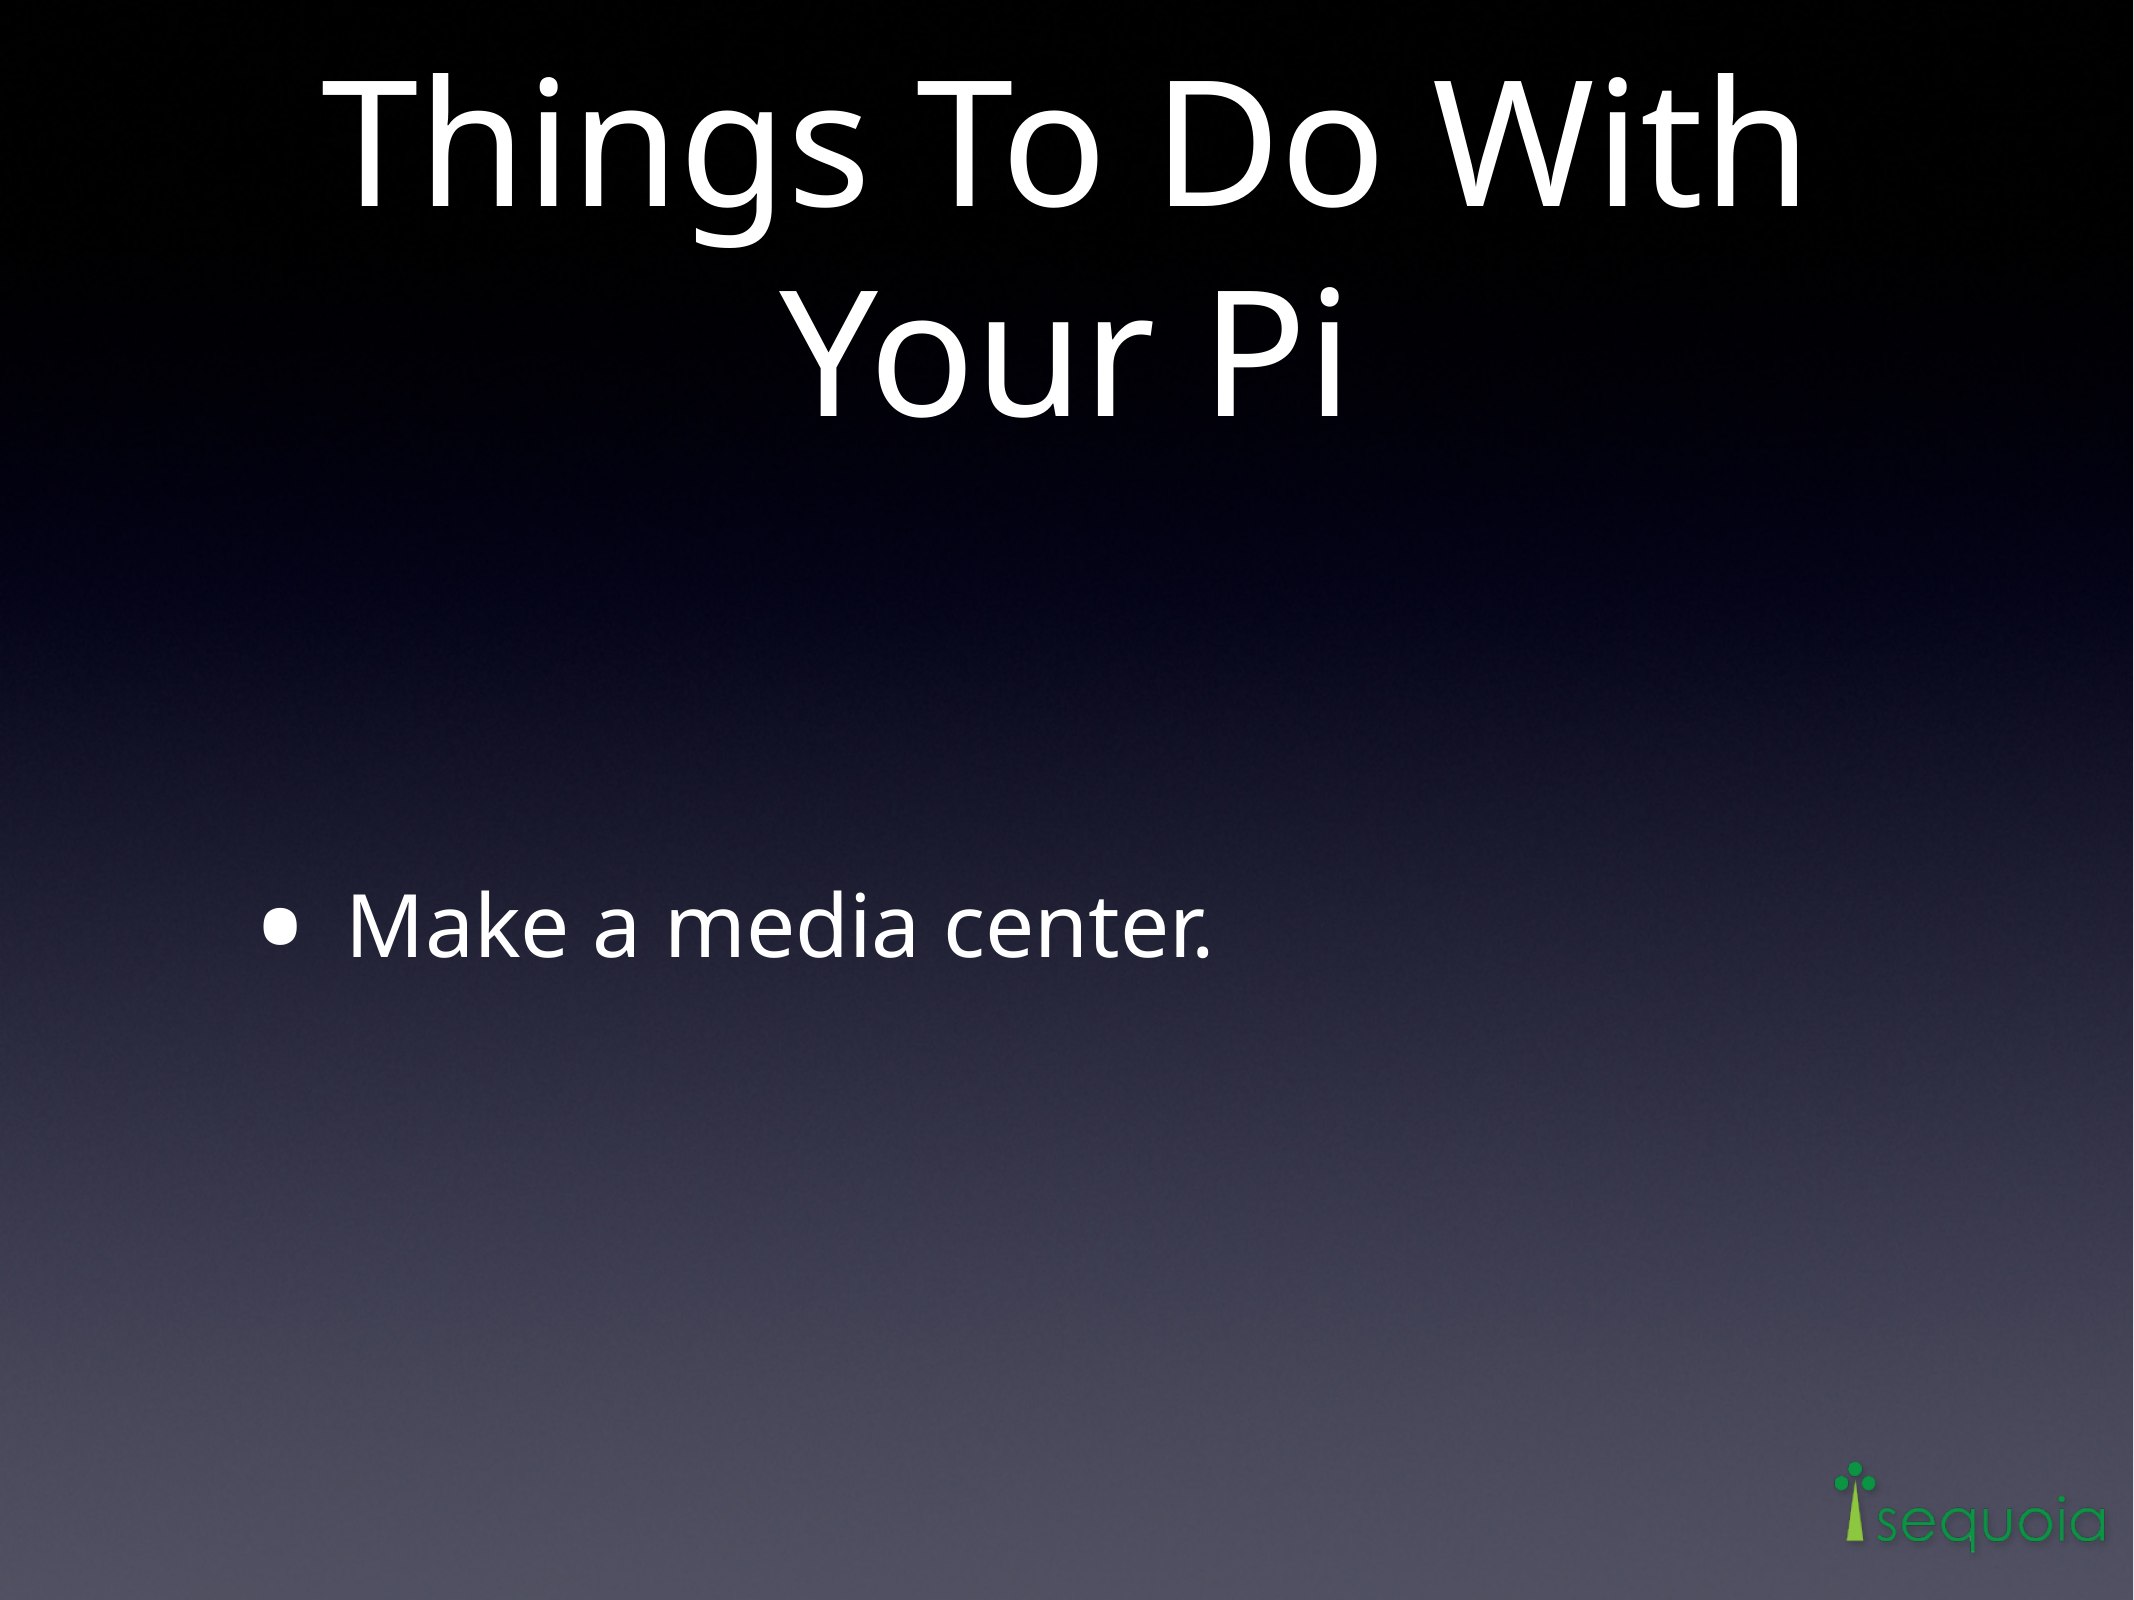

# Things To Do With Your Pi
Make a media center.